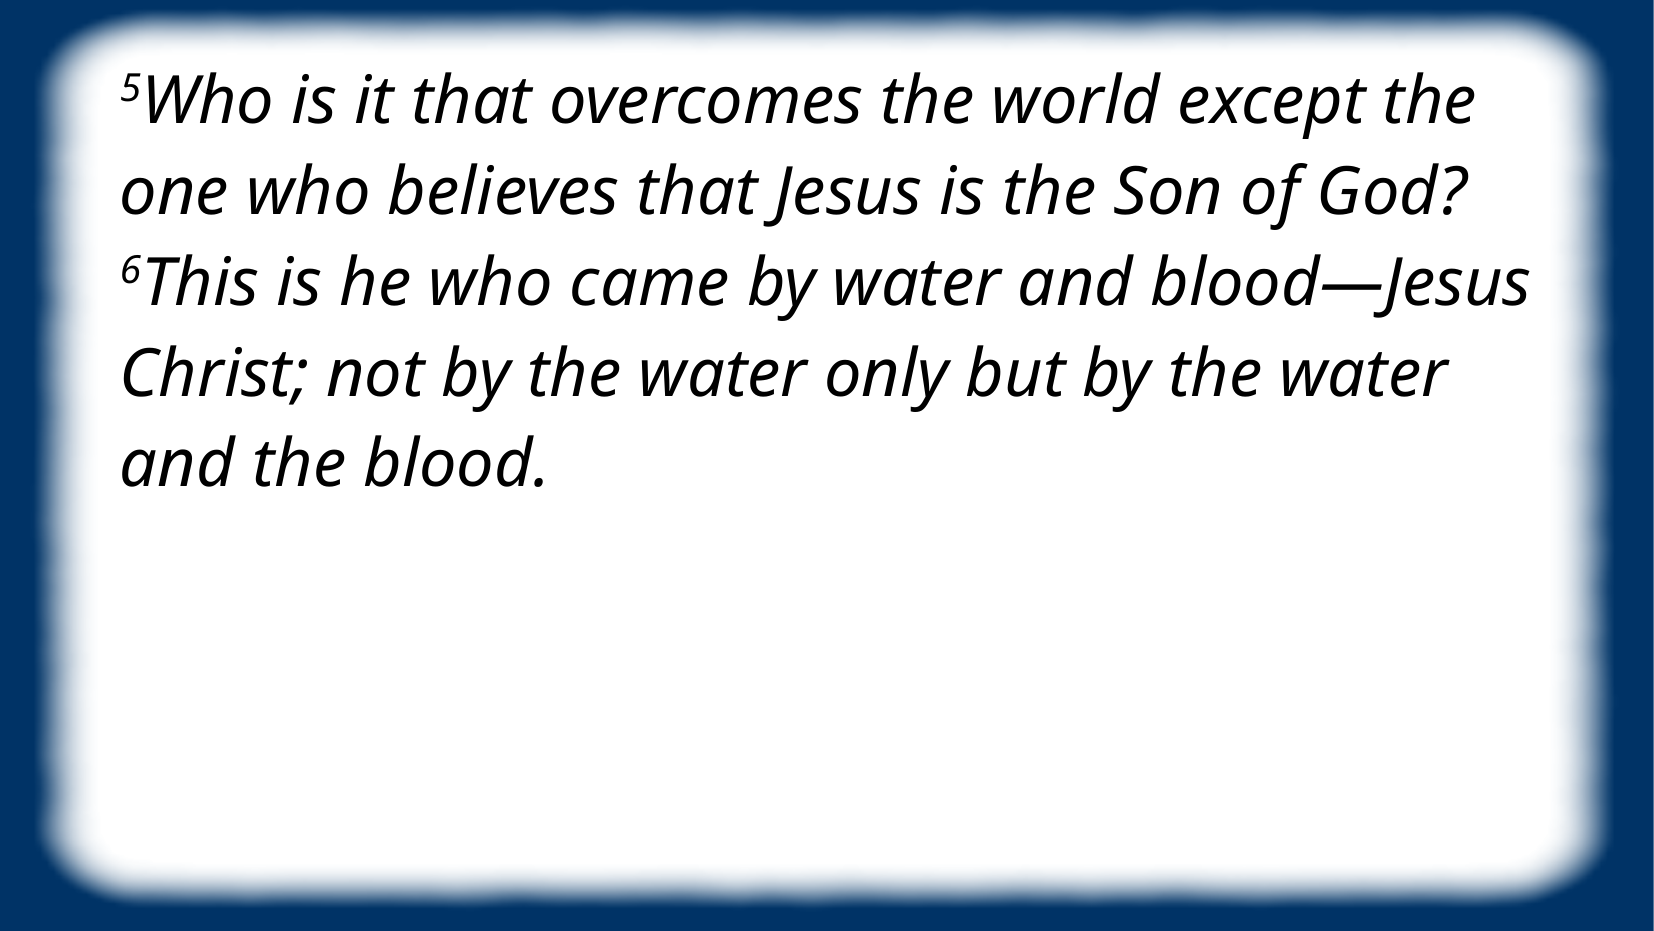

5Who is it that overcomes the world except the one who believes that Jesus is the Son of God?
6This is he who came by water and blood—Jesus Christ; not by the water only but by the water and the blood.